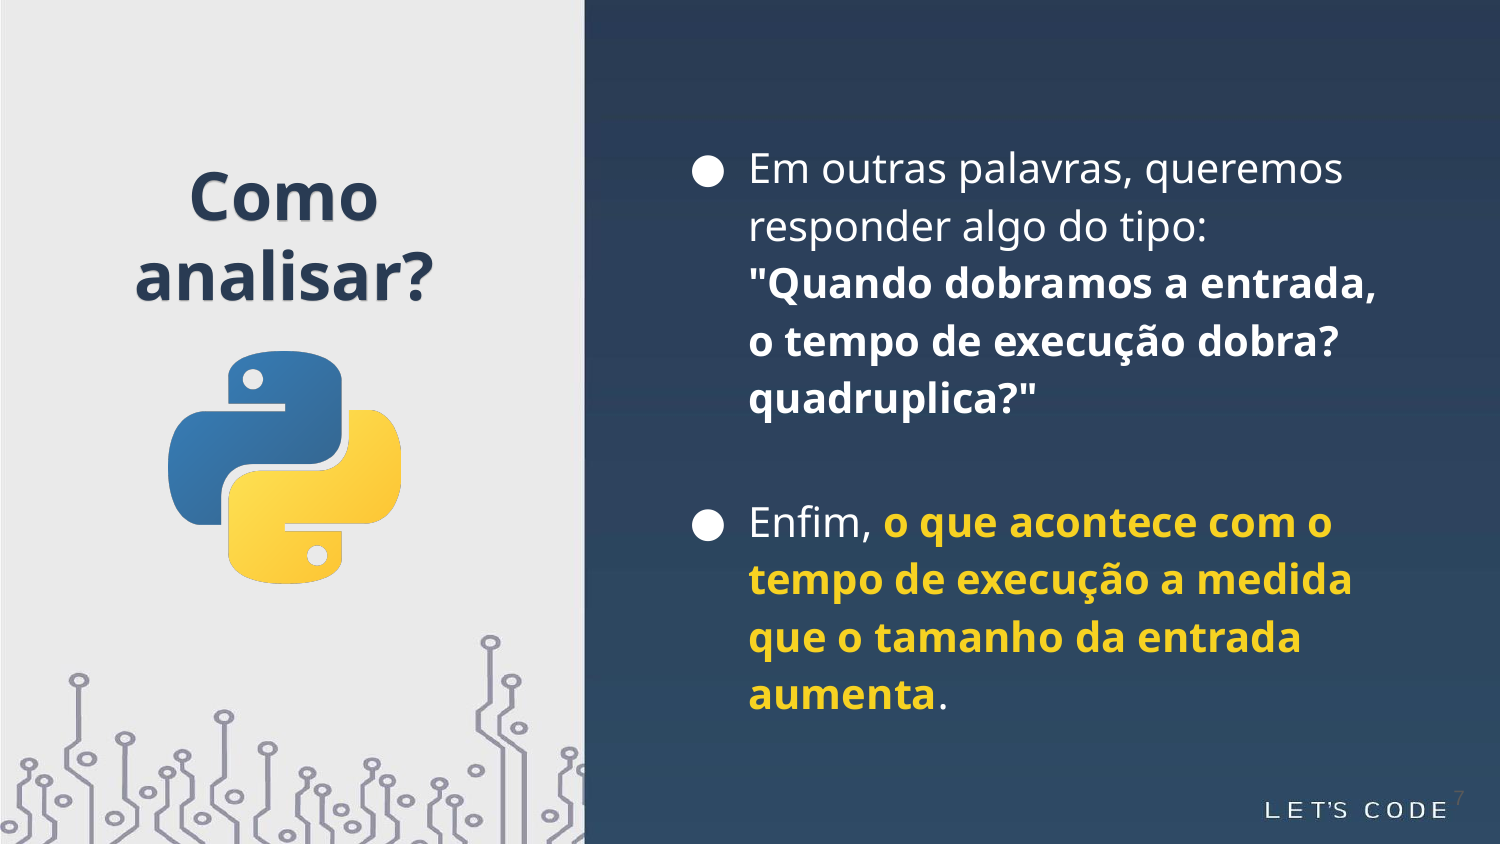

Como analisar?
Em outras palavras, queremos responder algo do tipo: "Quando dobramos a entrada, o tempo de execução dobra? quadruplica?"
Enfim, o que acontece com o tempo de execução a medida que o tamanho da entrada aumenta.